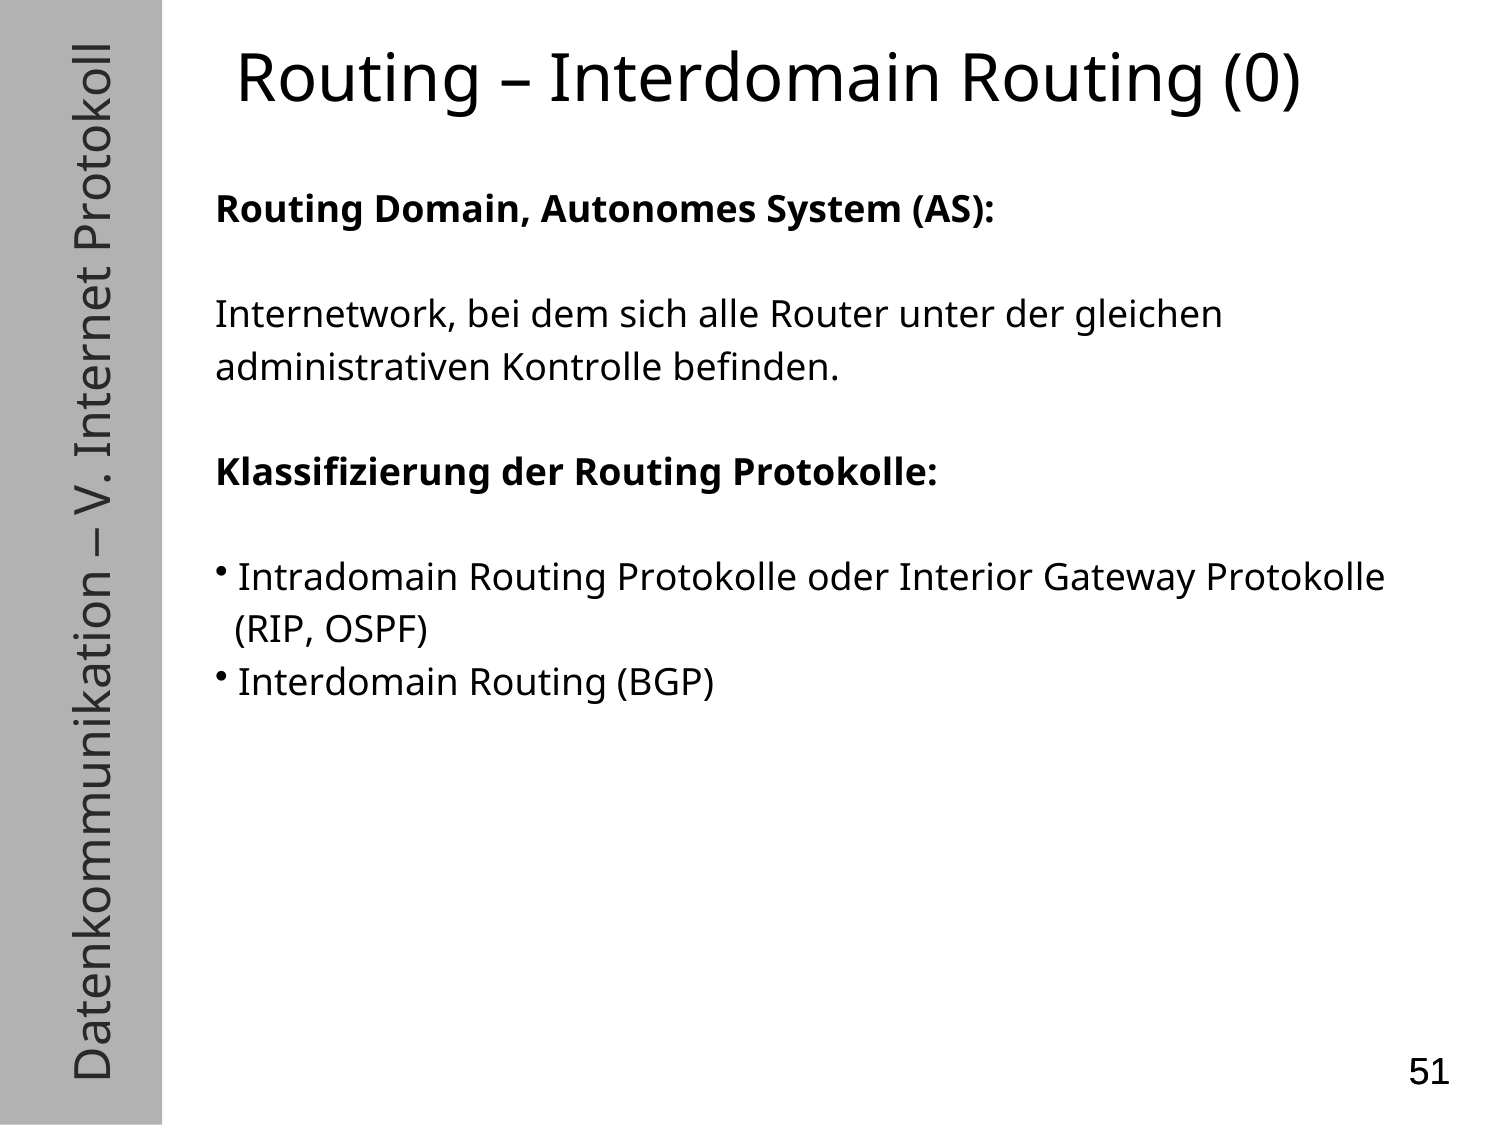

Routing – Interdomain Routing (0)
Routing Domain, Autonomes System (AS):
Internetwork, bei dem sich alle Router unter der gleichen administrativen Kontrolle befinden.
Klassifizierung der Routing Protokolle:
 Intradomain Routing Protokolle oder Interior Gateway Protokolle
 (RIP, OSPF)
 Interdomain Routing (BGP)
Datenkommunikation – V. Internet Protokoll